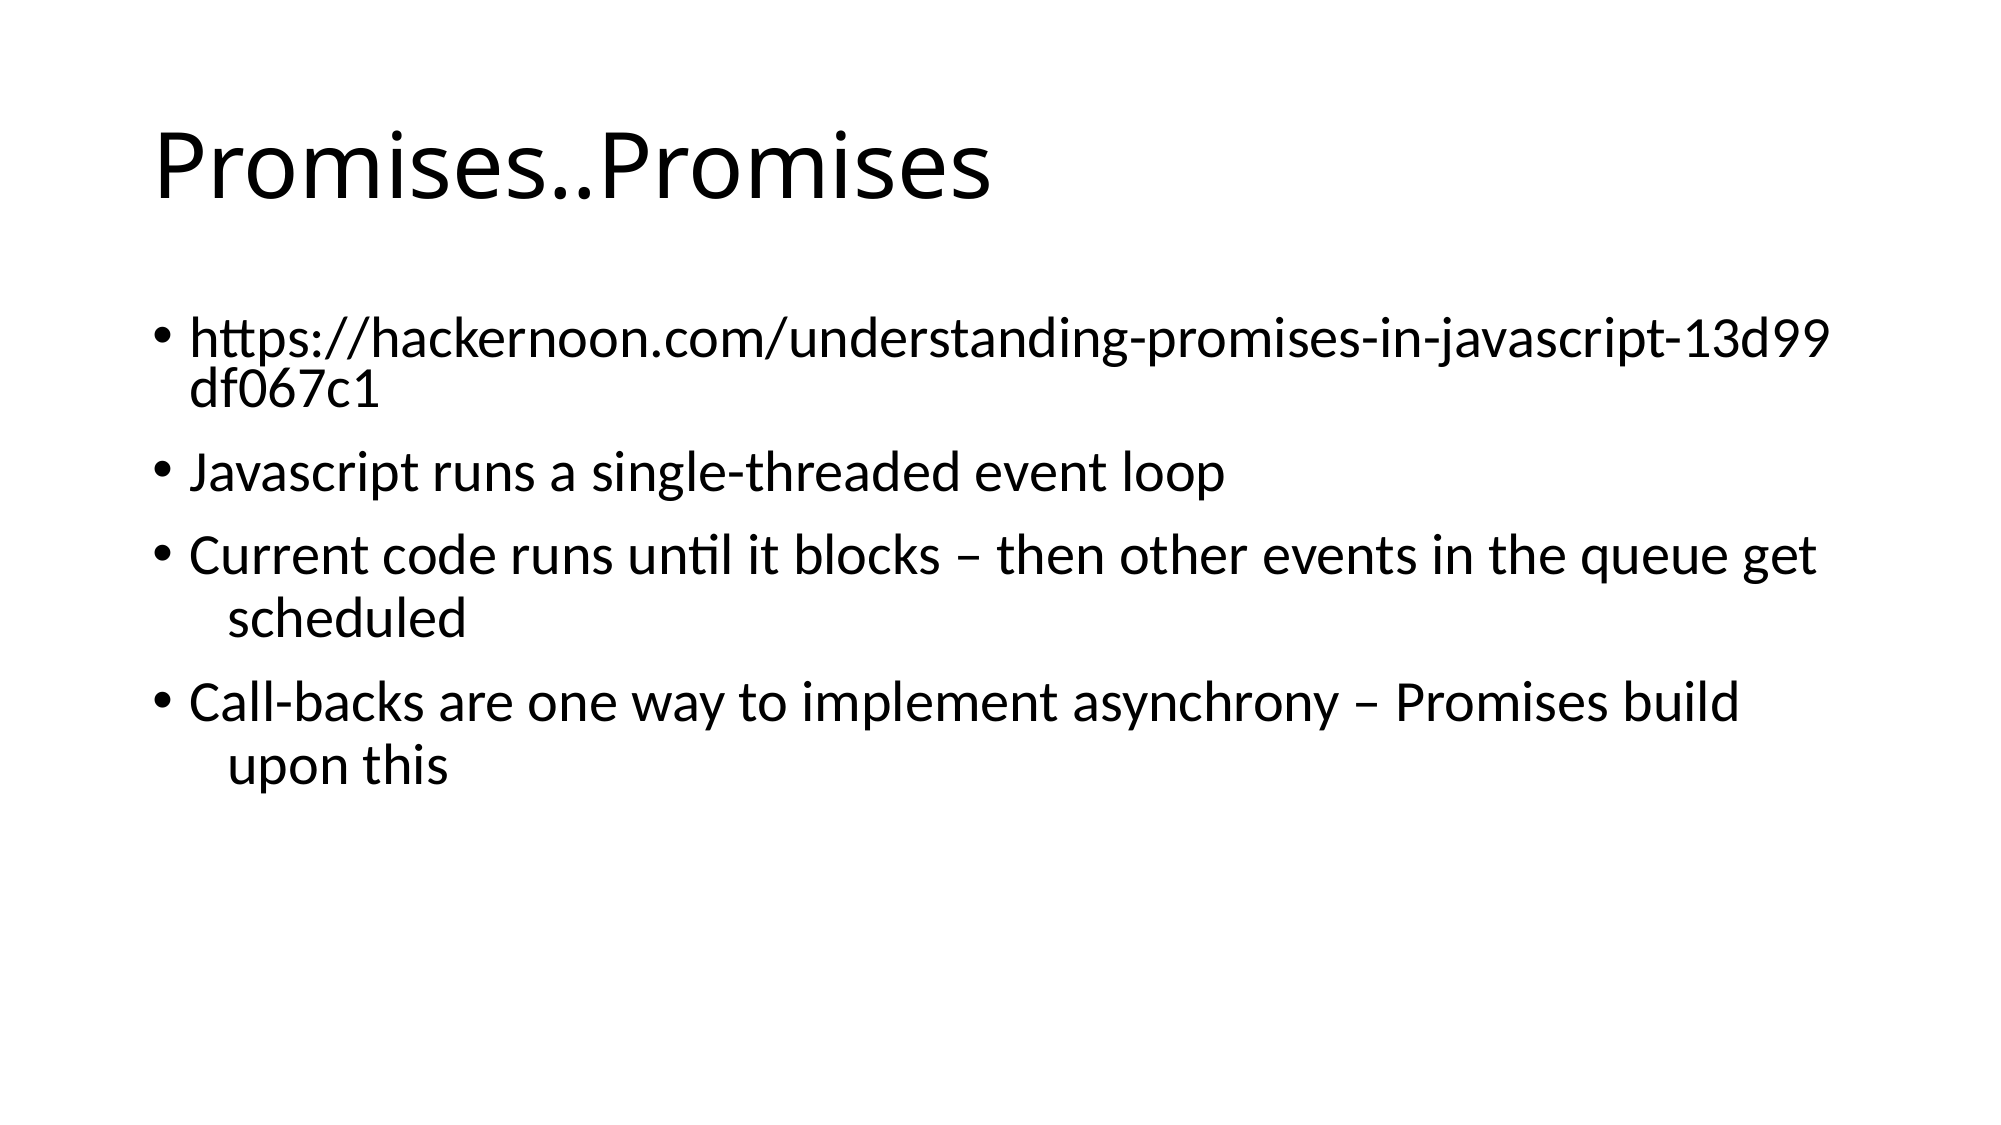

# Promises..Promises
https://hackernoon.com/understanding-promises-in-javascript-13d99df067c1
Javascript runs a single-threaded event loop
Current code runs until it blocks – then other events in the queue get scheduled
Call-backs are one way to implement asynchrony – Promises build upon this